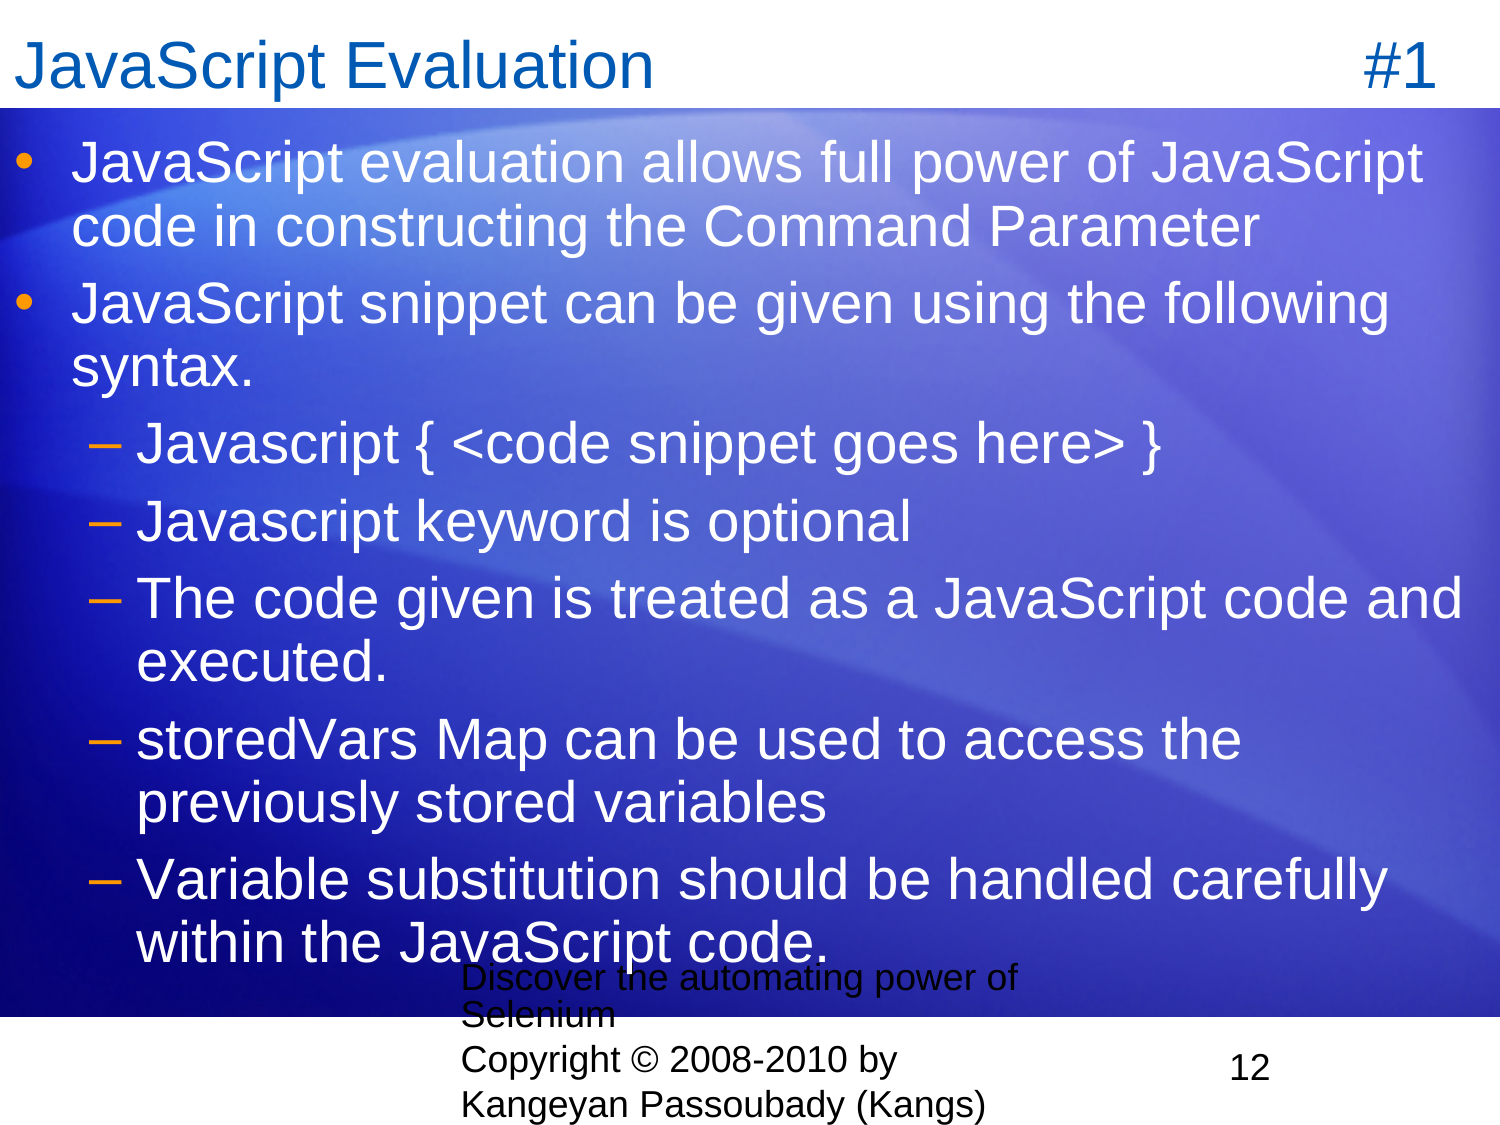

# JavaScript Evaluation					#1
JavaScript evaluation allows full power of JavaScript code in constructing the Command Parameter
JavaScript snippet can be given using the following syntax.
Javascript { <code snippet goes here> }
Javascript keyword is optional
The code given is treated as a JavaScript code and executed.
storedVars Map can be used to access the previously stored variables
Variable substitution should be handled carefully within the JavaScript code.
Discover the automating power of Selenium
12